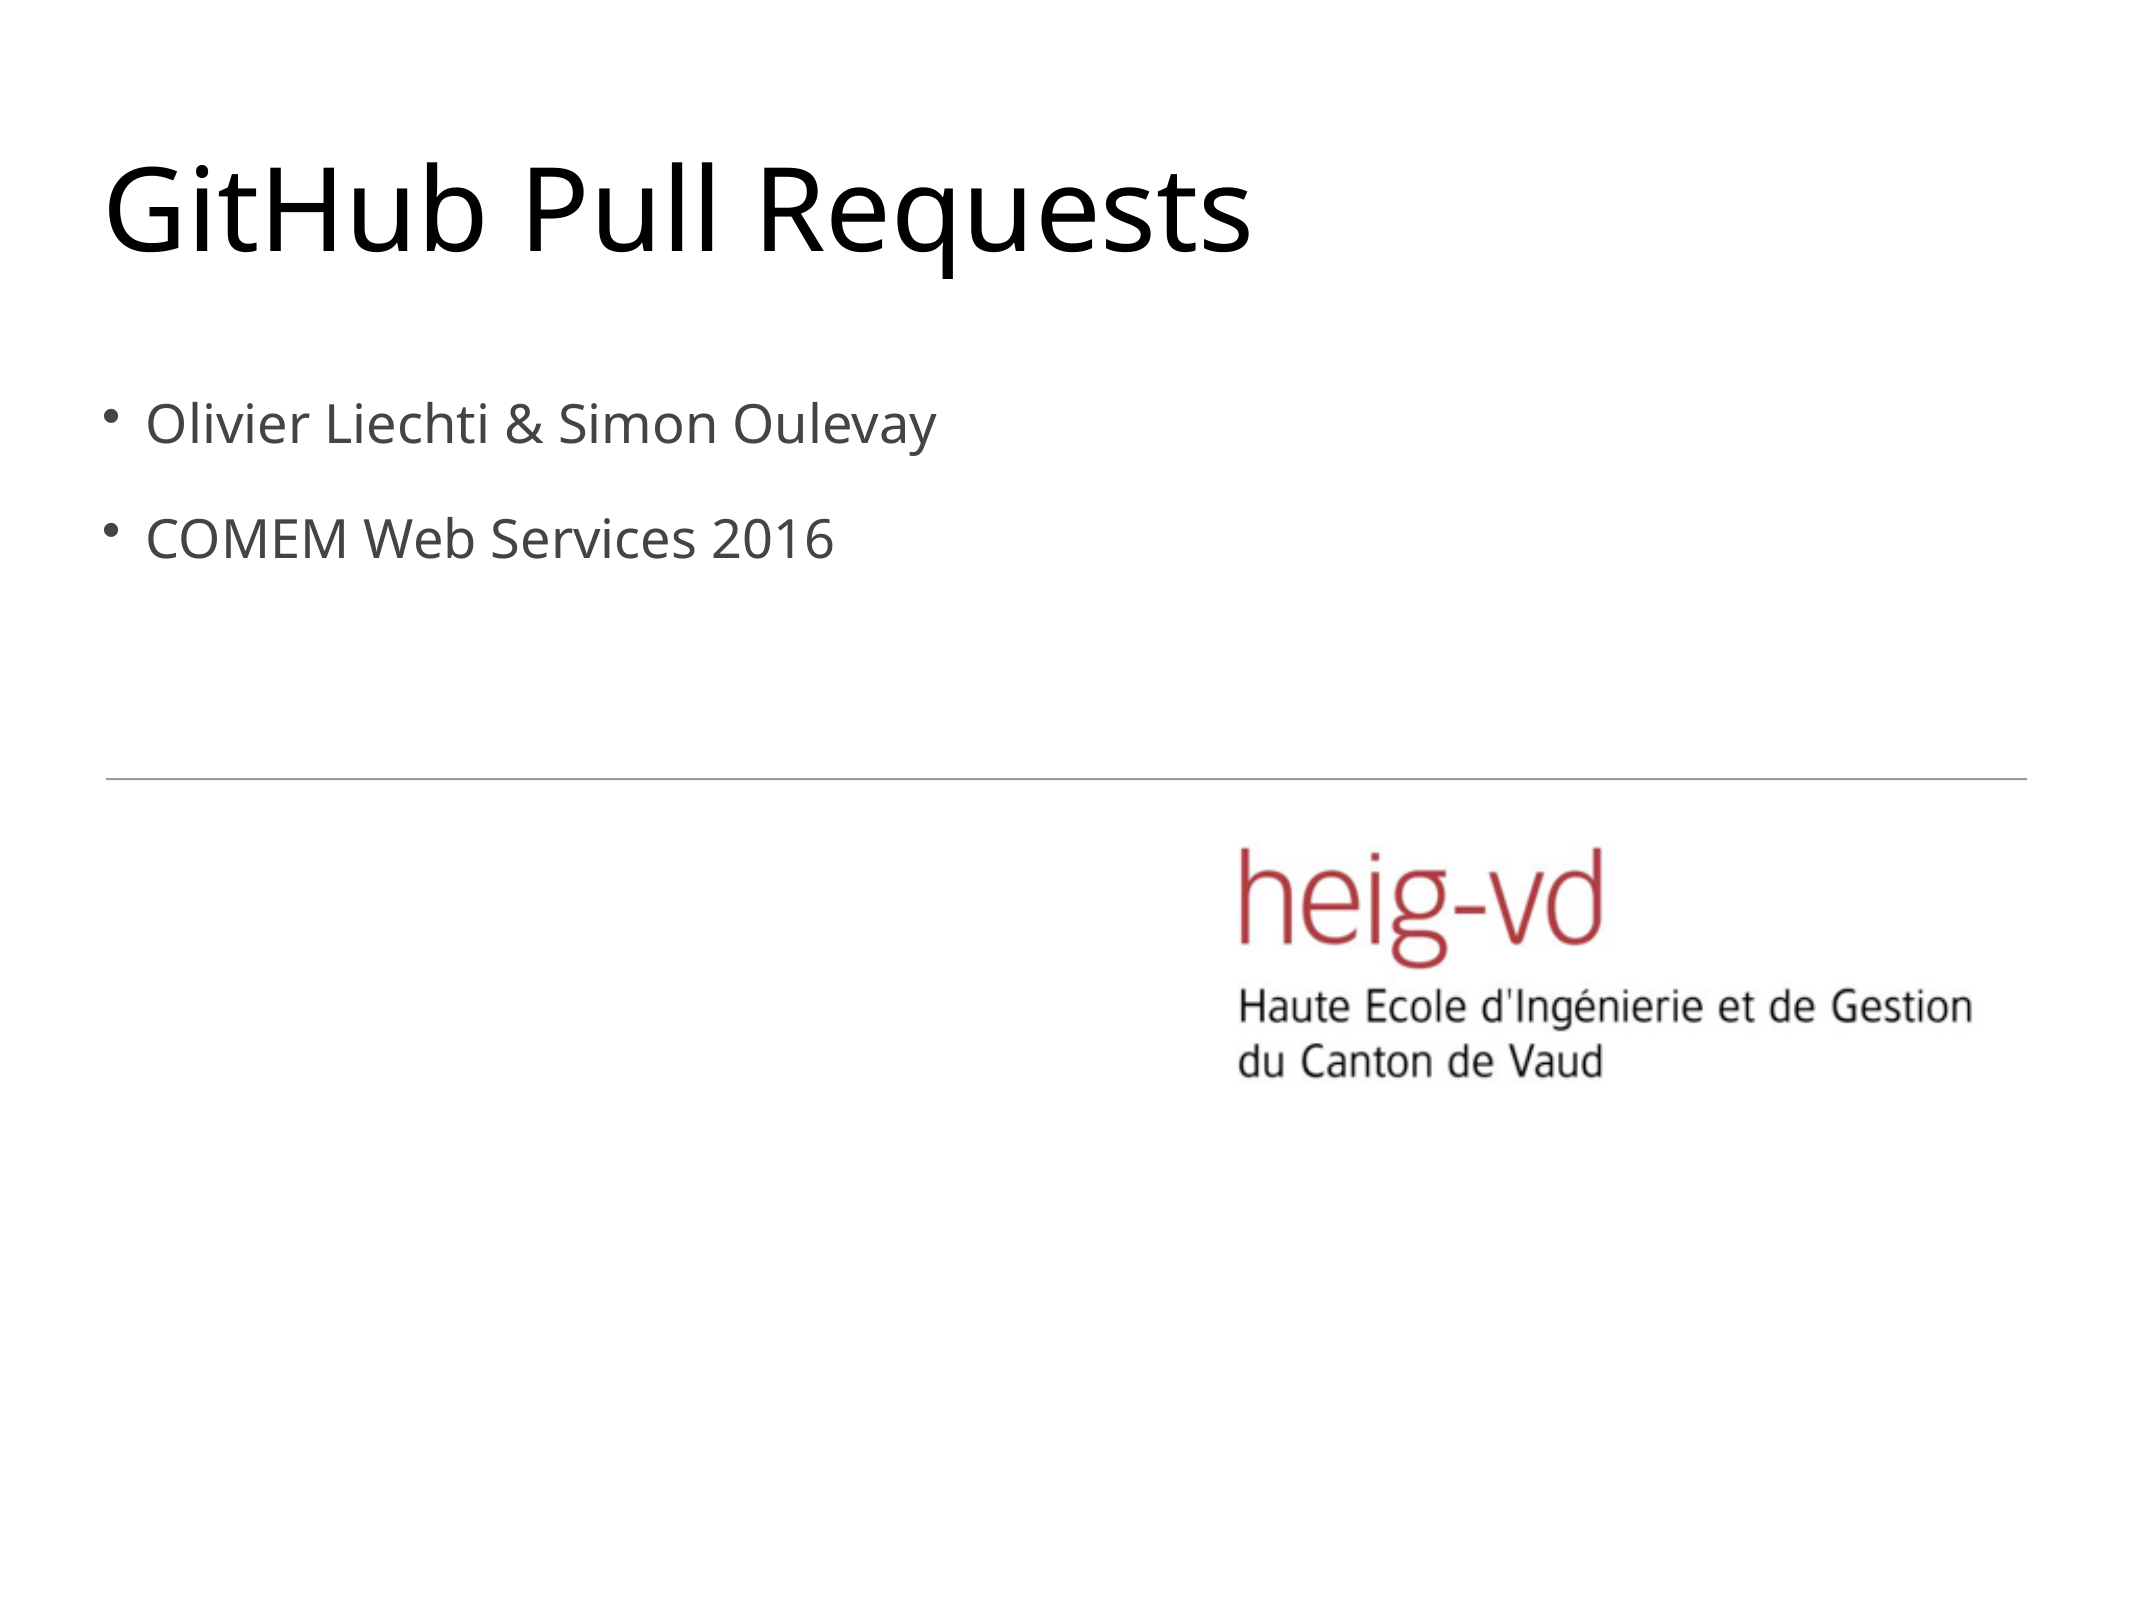

# GitHub Pull Requests
Olivier Liechti & Simon Oulevay
COMEM Web Services 2016